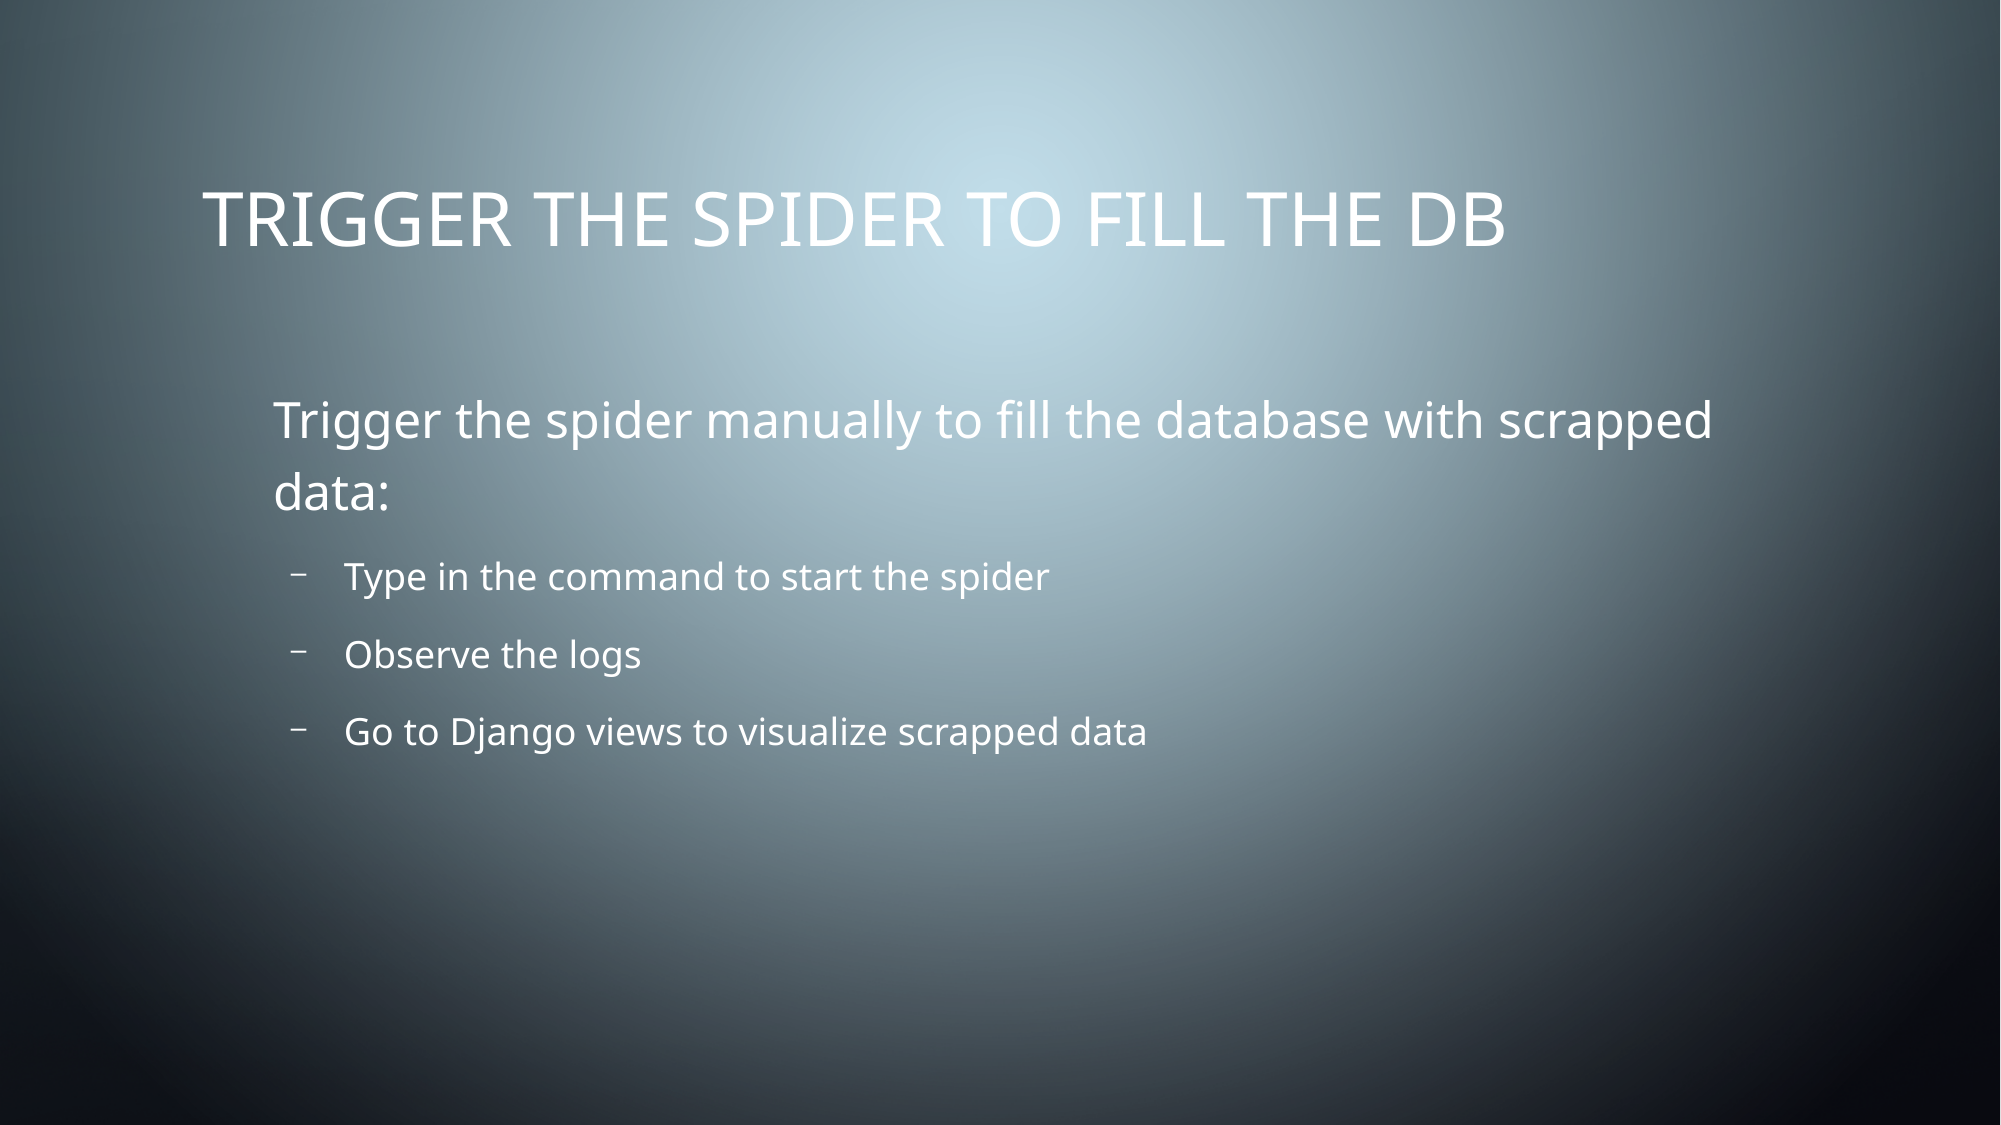

# TRIGGER THE SPIDER TO FILL THE DB
Trigger the spider manually to fill the database with scrapped data:
Type in the command to start the spider
Observe the logs
Go to Django views to visualize scrapped data